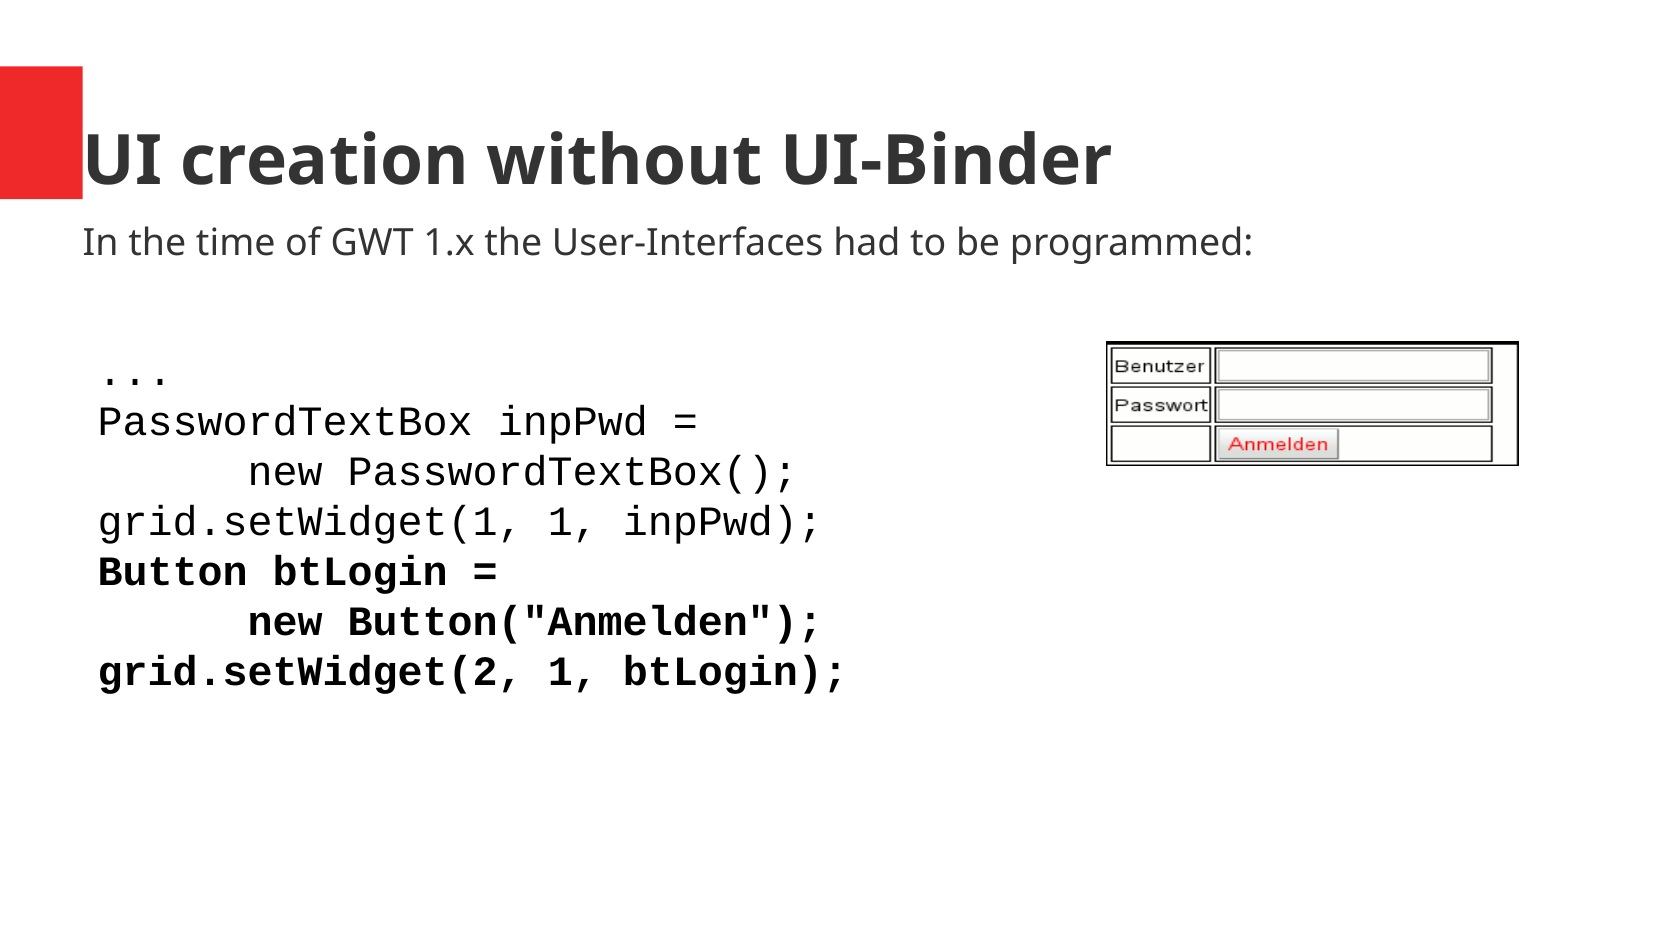

# UI creation without UI-Binder
In the time of GWT 1.x the User-Interfaces had to be programmed:
...
PasswordTextBox inpPwd =
	new PasswordTextBox();
grid.setWidget(1, 1, inpPwd);
Button btLogin =
	new Button("Anmelden");
grid.setWidget(2, 1, btLogin);